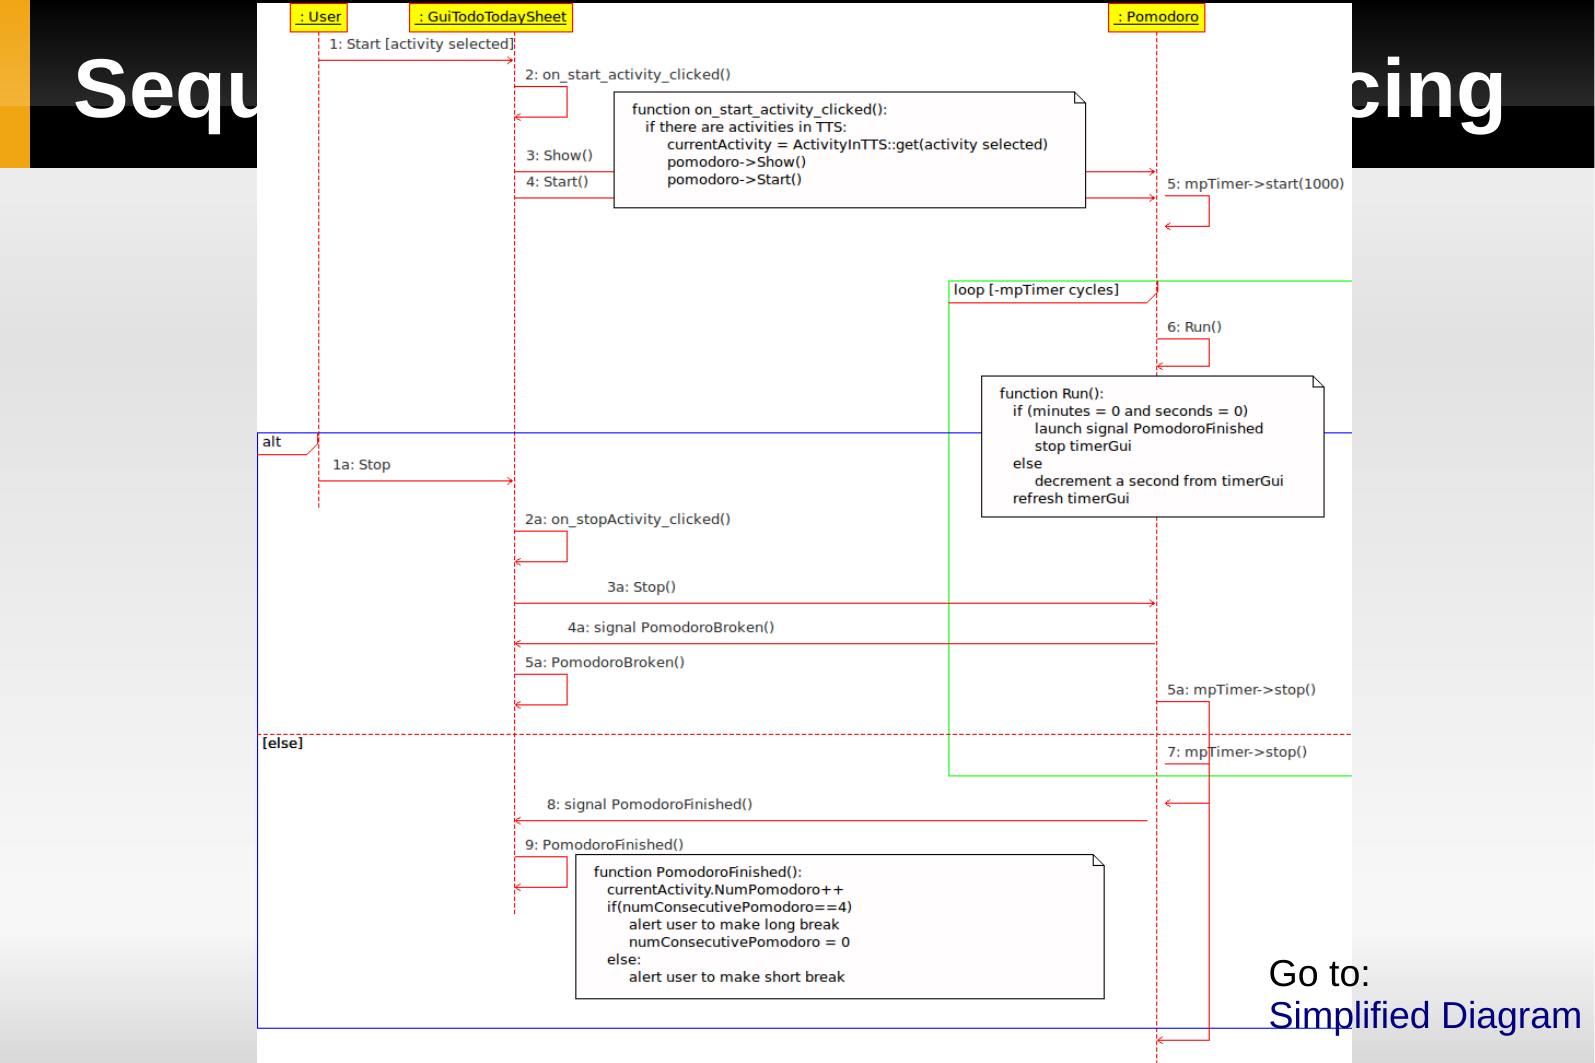

# Sequence Diagram – Activity Facing
Go to:
Simplified Diagram